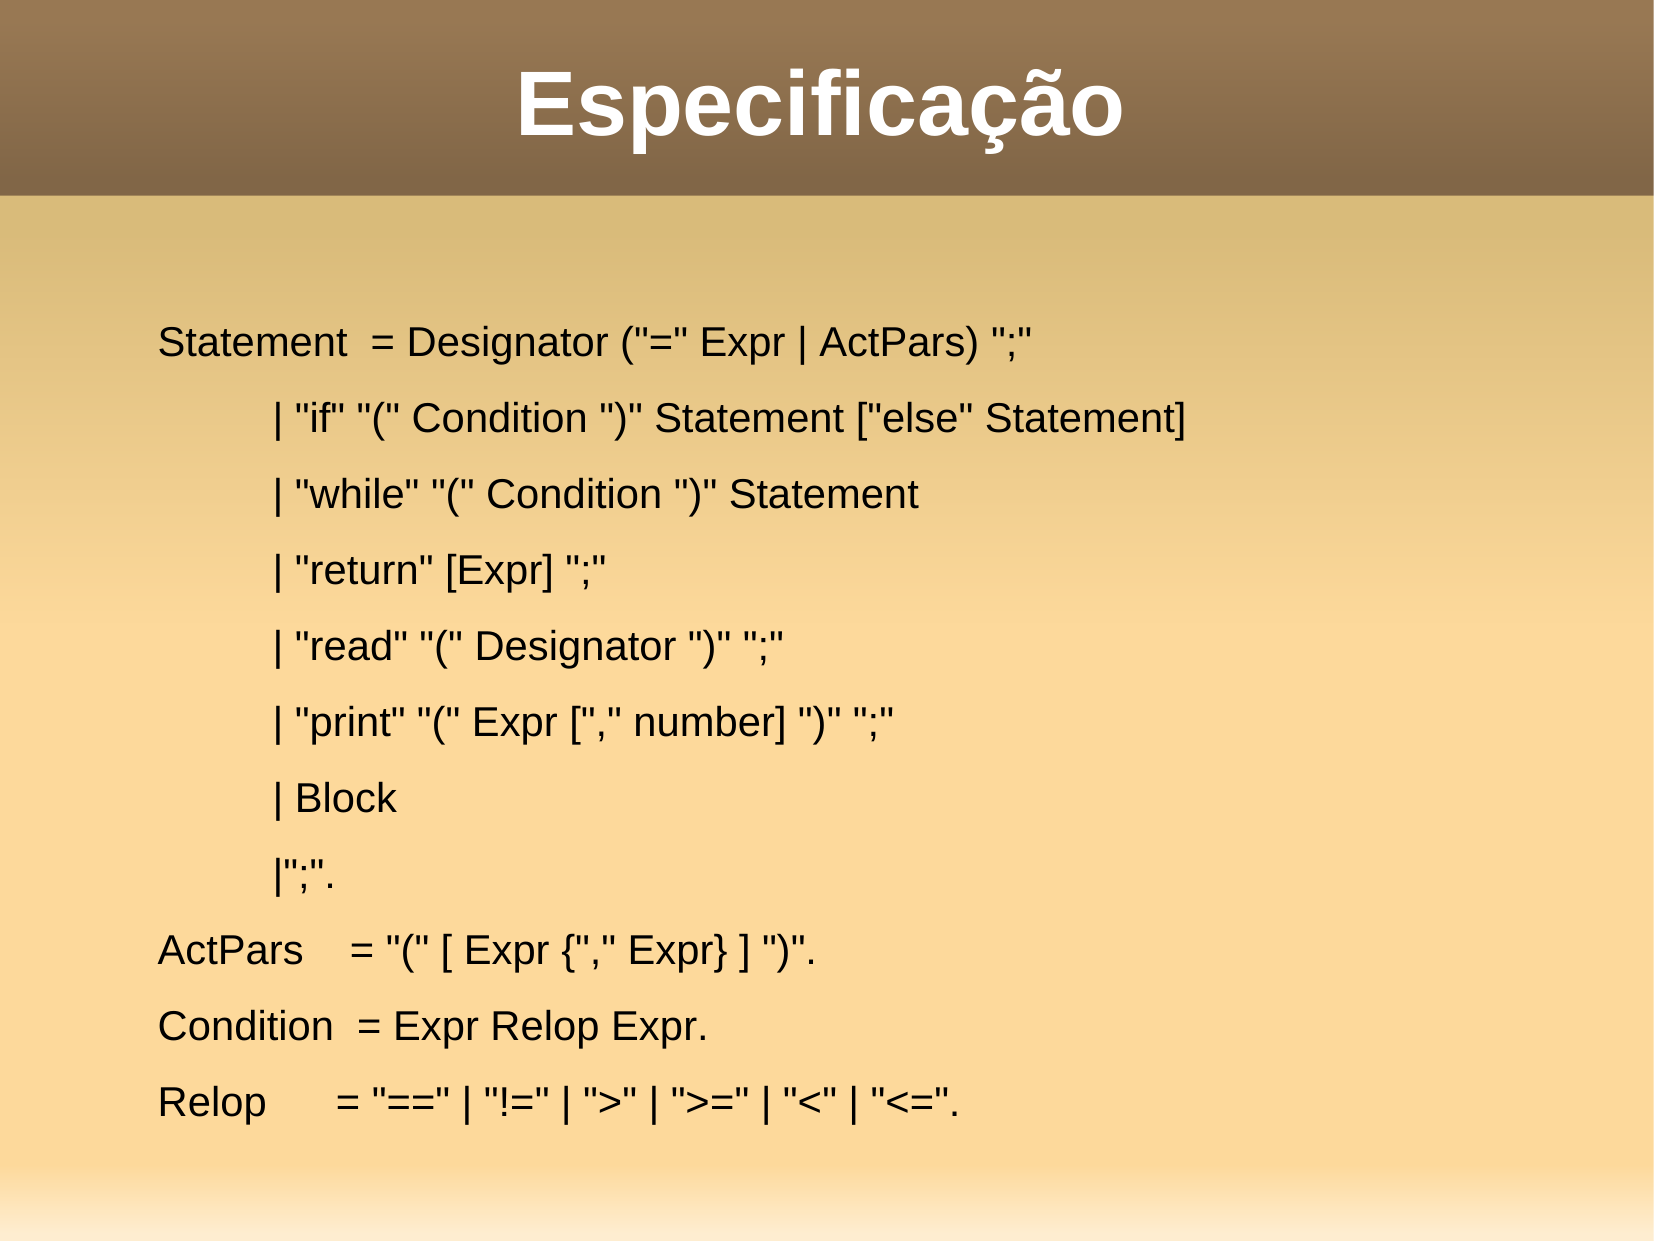

# Especificação
Statement = Designator ("=" Expr | ActPars) ";"
 | "if" "(" Condition ")" Statement ["else" Statement]
 | "while" "(" Condition ")" Statement
 | "return" [Expr] ";"
 | "read" "(" Designator ")" ";"
 | "print" "(" Expr ["," number] ")" ";"
 | Block
 |";".
ActPars = "(" [ Expr {"," Expr} ] ")".
Condition = Expr Relop Expr.
Relop = "==" | "!=" | ">" | ">=" | "<" | "<=".